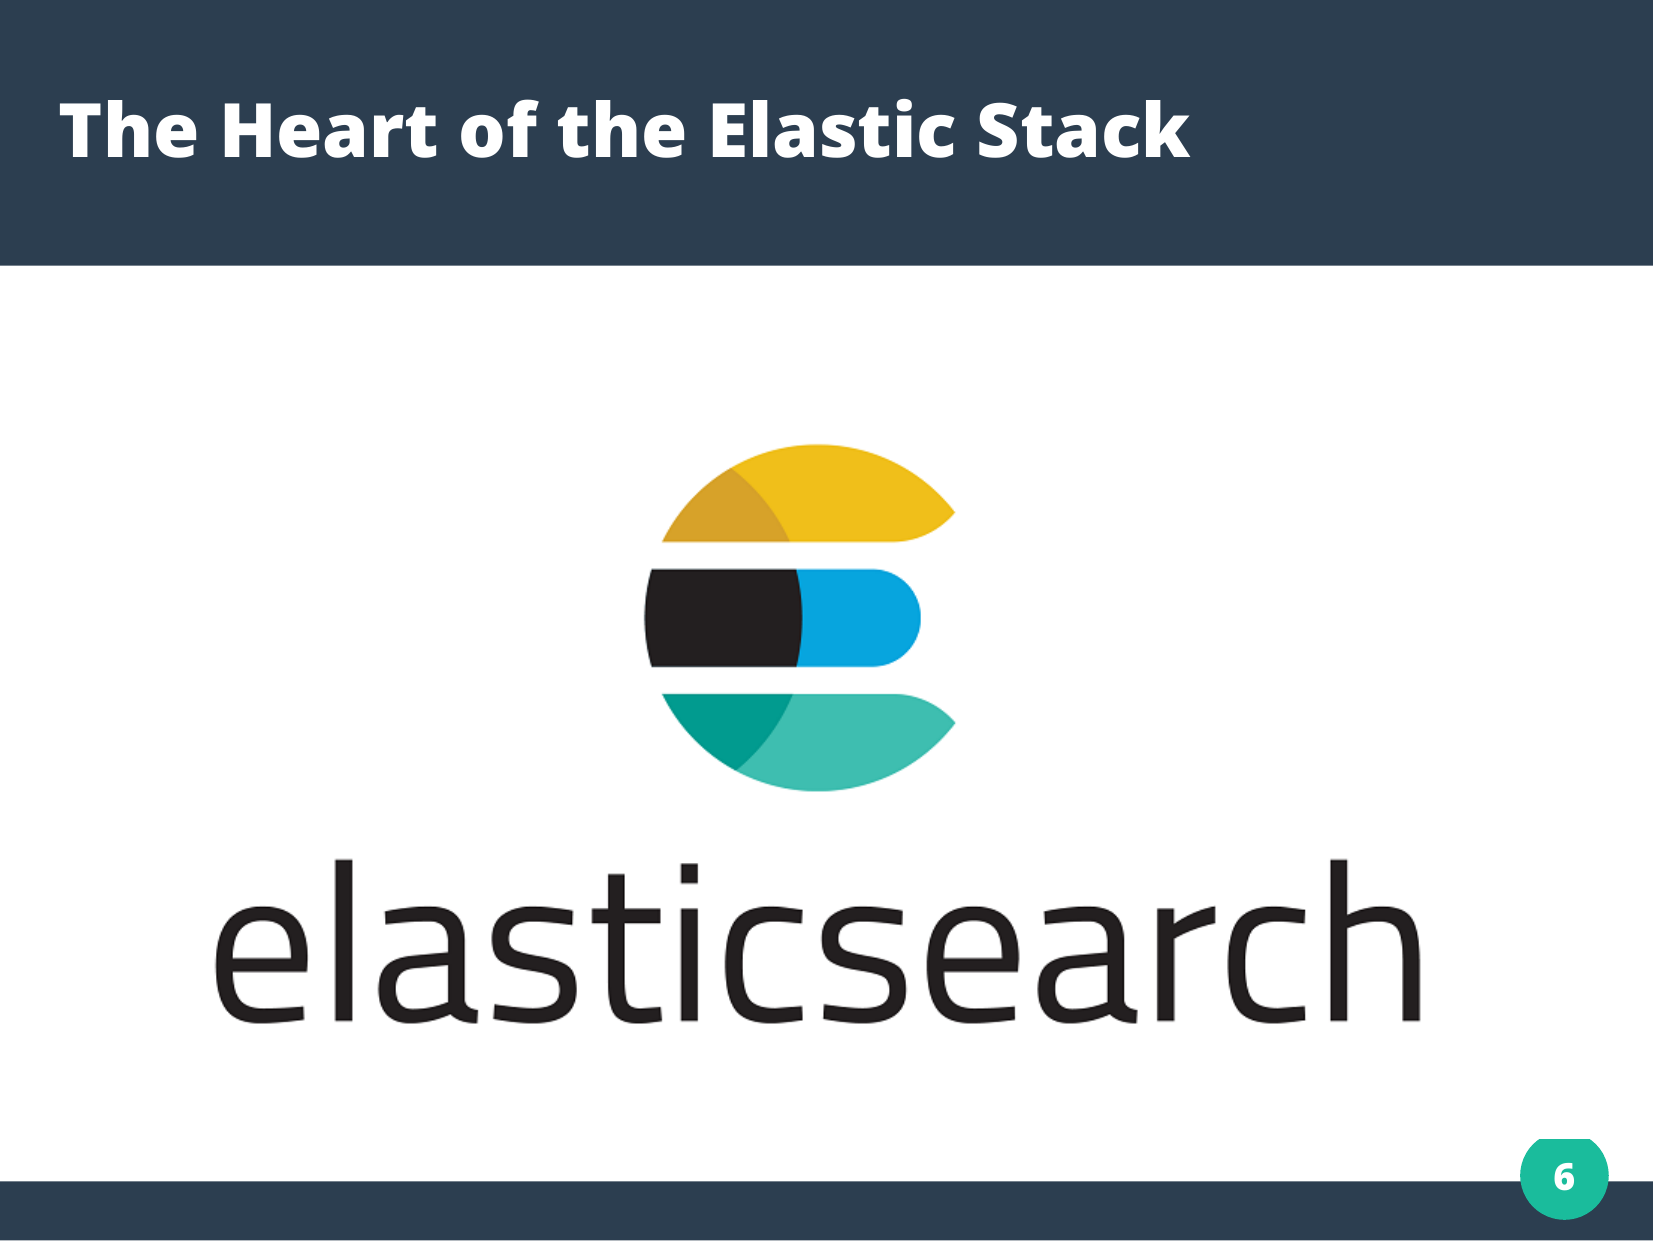

# The Heart of the Elastic Stack
6